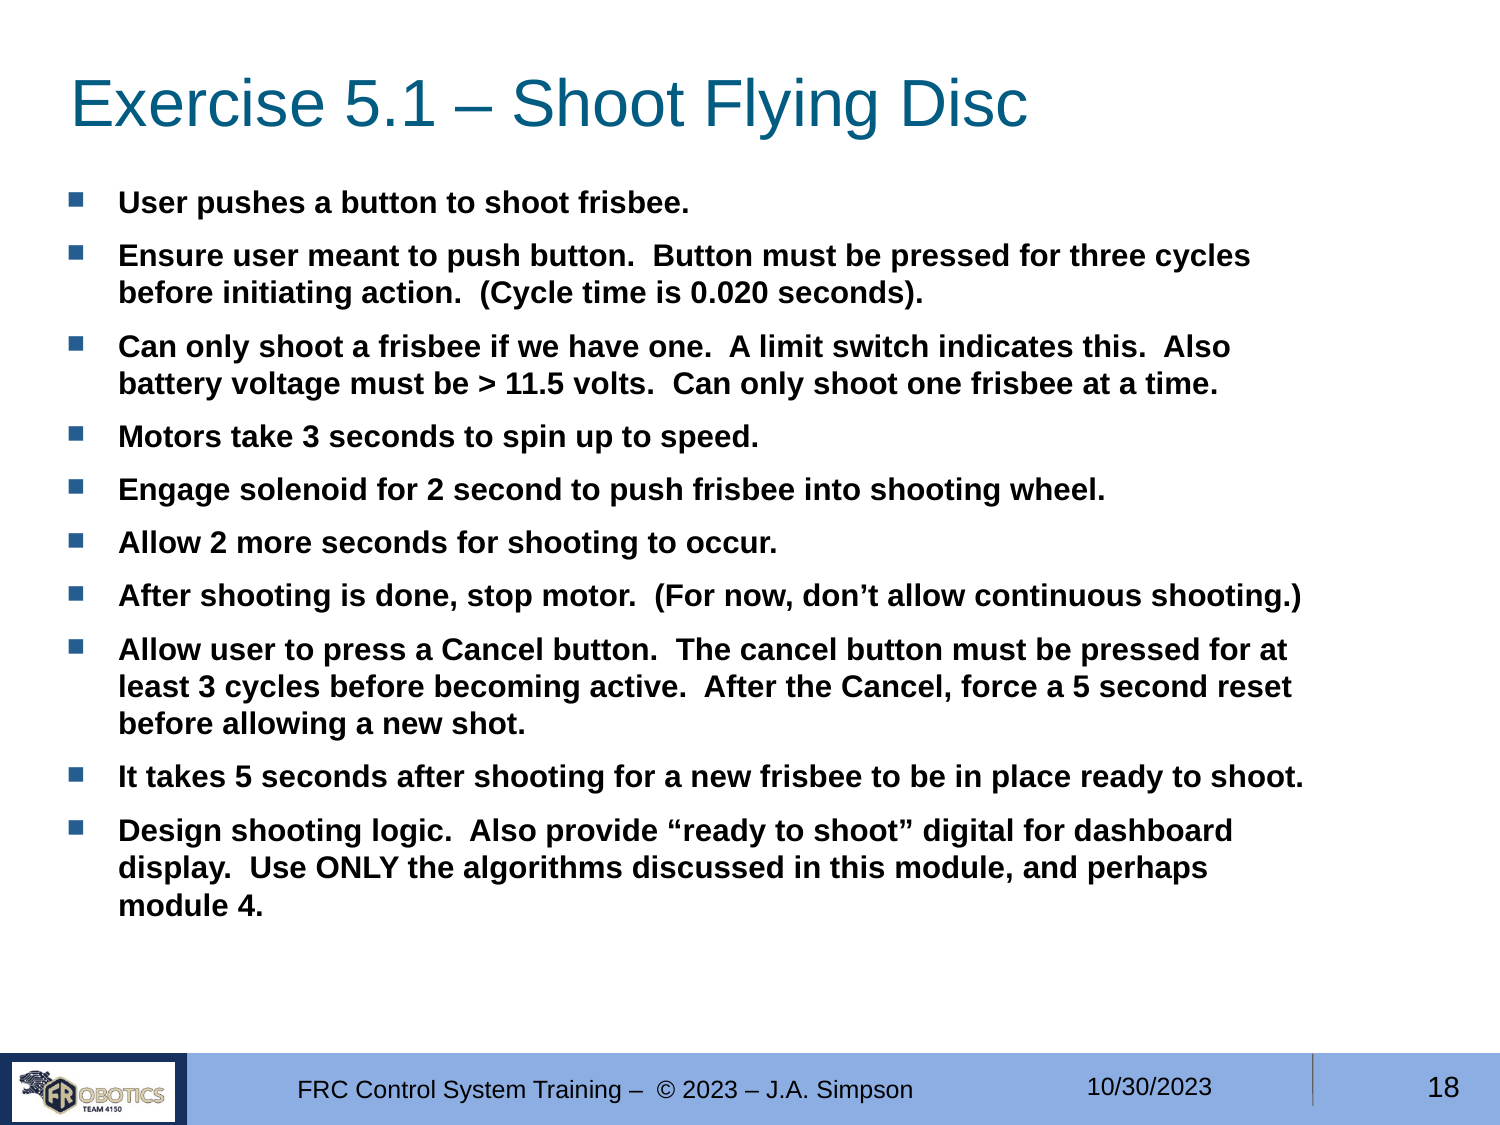

# Exercise 5.1 – Shoot Flying Disc
User pushes a button to shoot frisbee.
Ensure user meant to push button. Button must be pressed for three cycles before initiating action. (Cycle time is 0.020 seconds).
Can only shoot a frisbee if we have one. A limit switch indicates this. Also battery voltage must be > 11.5 volts. Can only shoot one frisbee at a time.
Motors take 3 seconds to spin up to speed.
Engage solenoid for 2 second to push frisbee into shooting wheel.
Allow 2 more seconds for shooting to occur.
After shooting is done, stop motor. (For now, don’t allow continuous shooting.)
Allow user to press a Cancel button. The cancel button must be pressed for at least 3 cycles before becoming active. After the Cancel, force a 5 second reset before allowing a new shot.
It takes 5 seconds after shooting for a new frisbee to be in place ready to shoot.
Design shooting logic. Also provide “ready to shoot” digital for dashboard display. Use ONLY the algorithms discussed in this module, and perhaps module 4.
10/30/2023
FRC Control System Training – © 2023 – J.A. Simpson